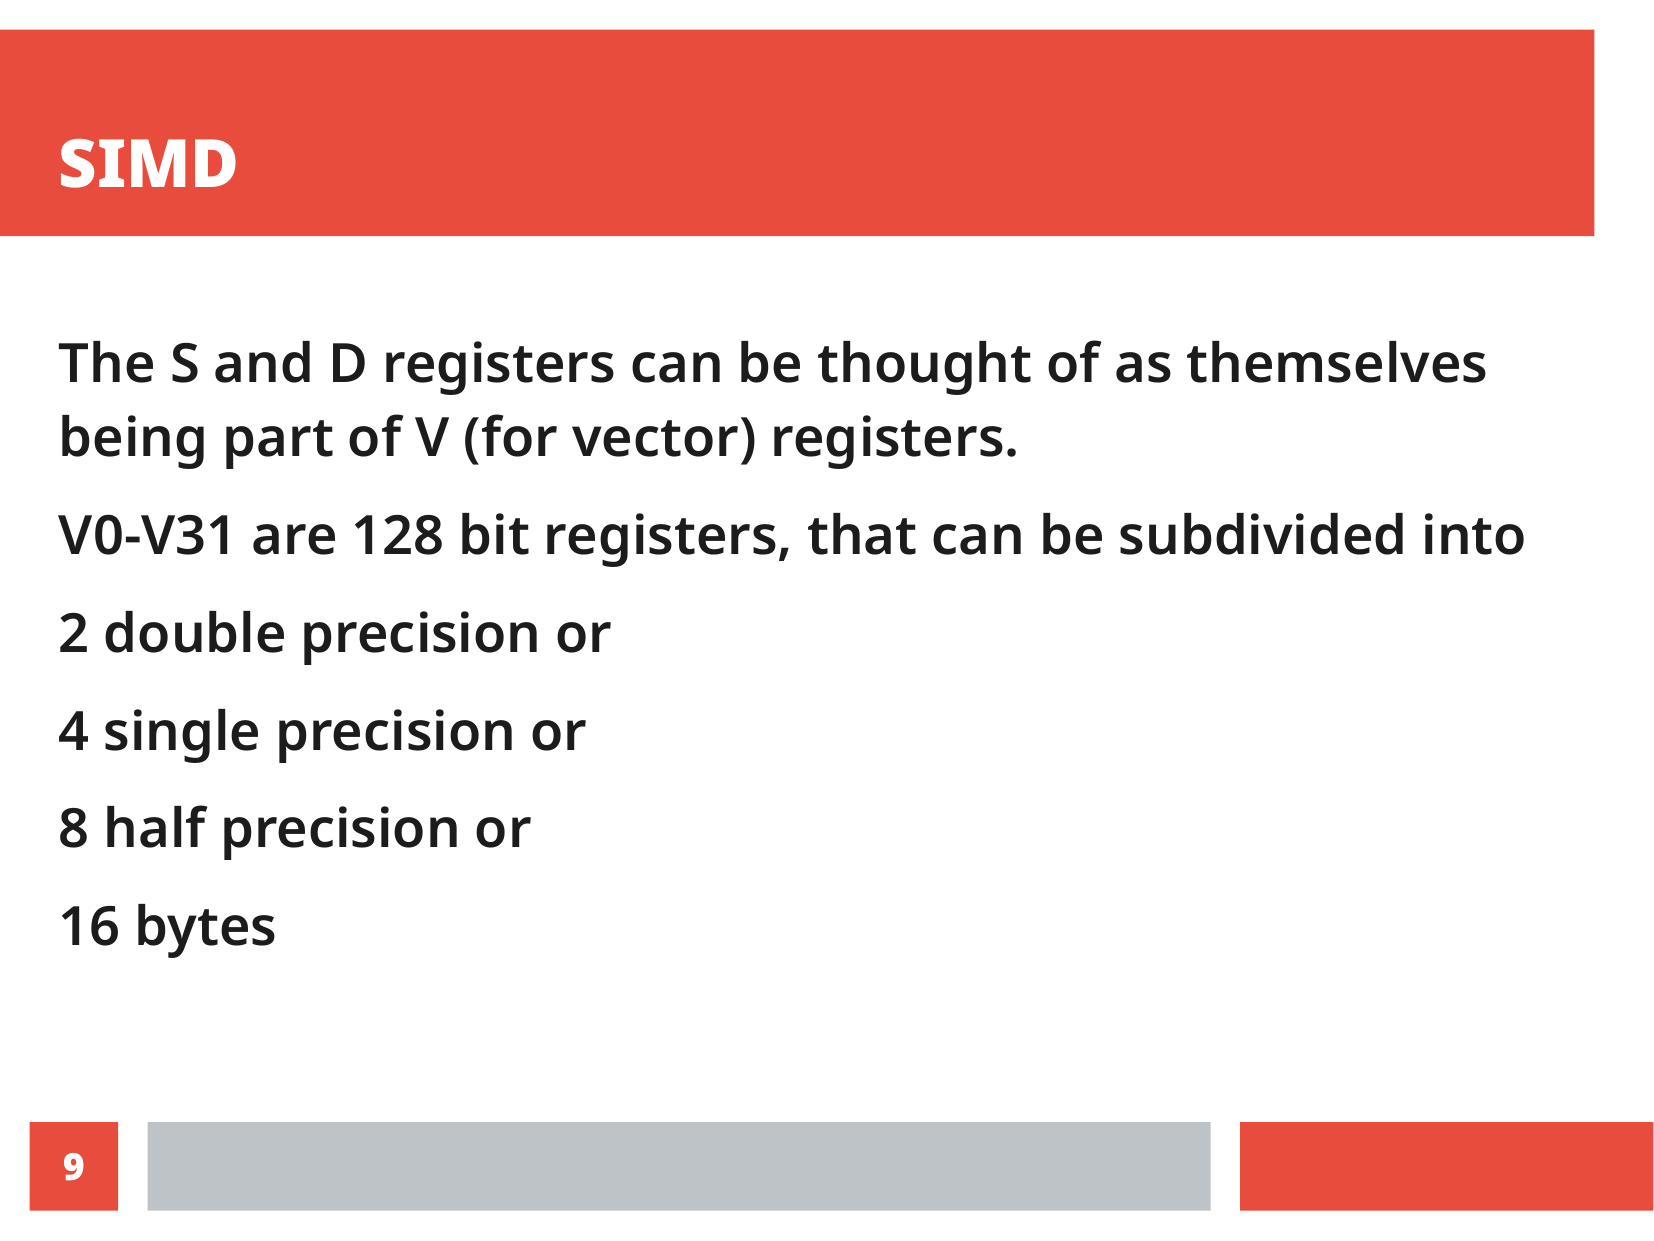

# SIMD
The S and D registers can be thought of as themselves being part of V (for vector) registers.
V0-V31 are 128 bit registers, that can be subdivided into
2 double precision or
4 single precision or
8 half precision or
16 bytes
9